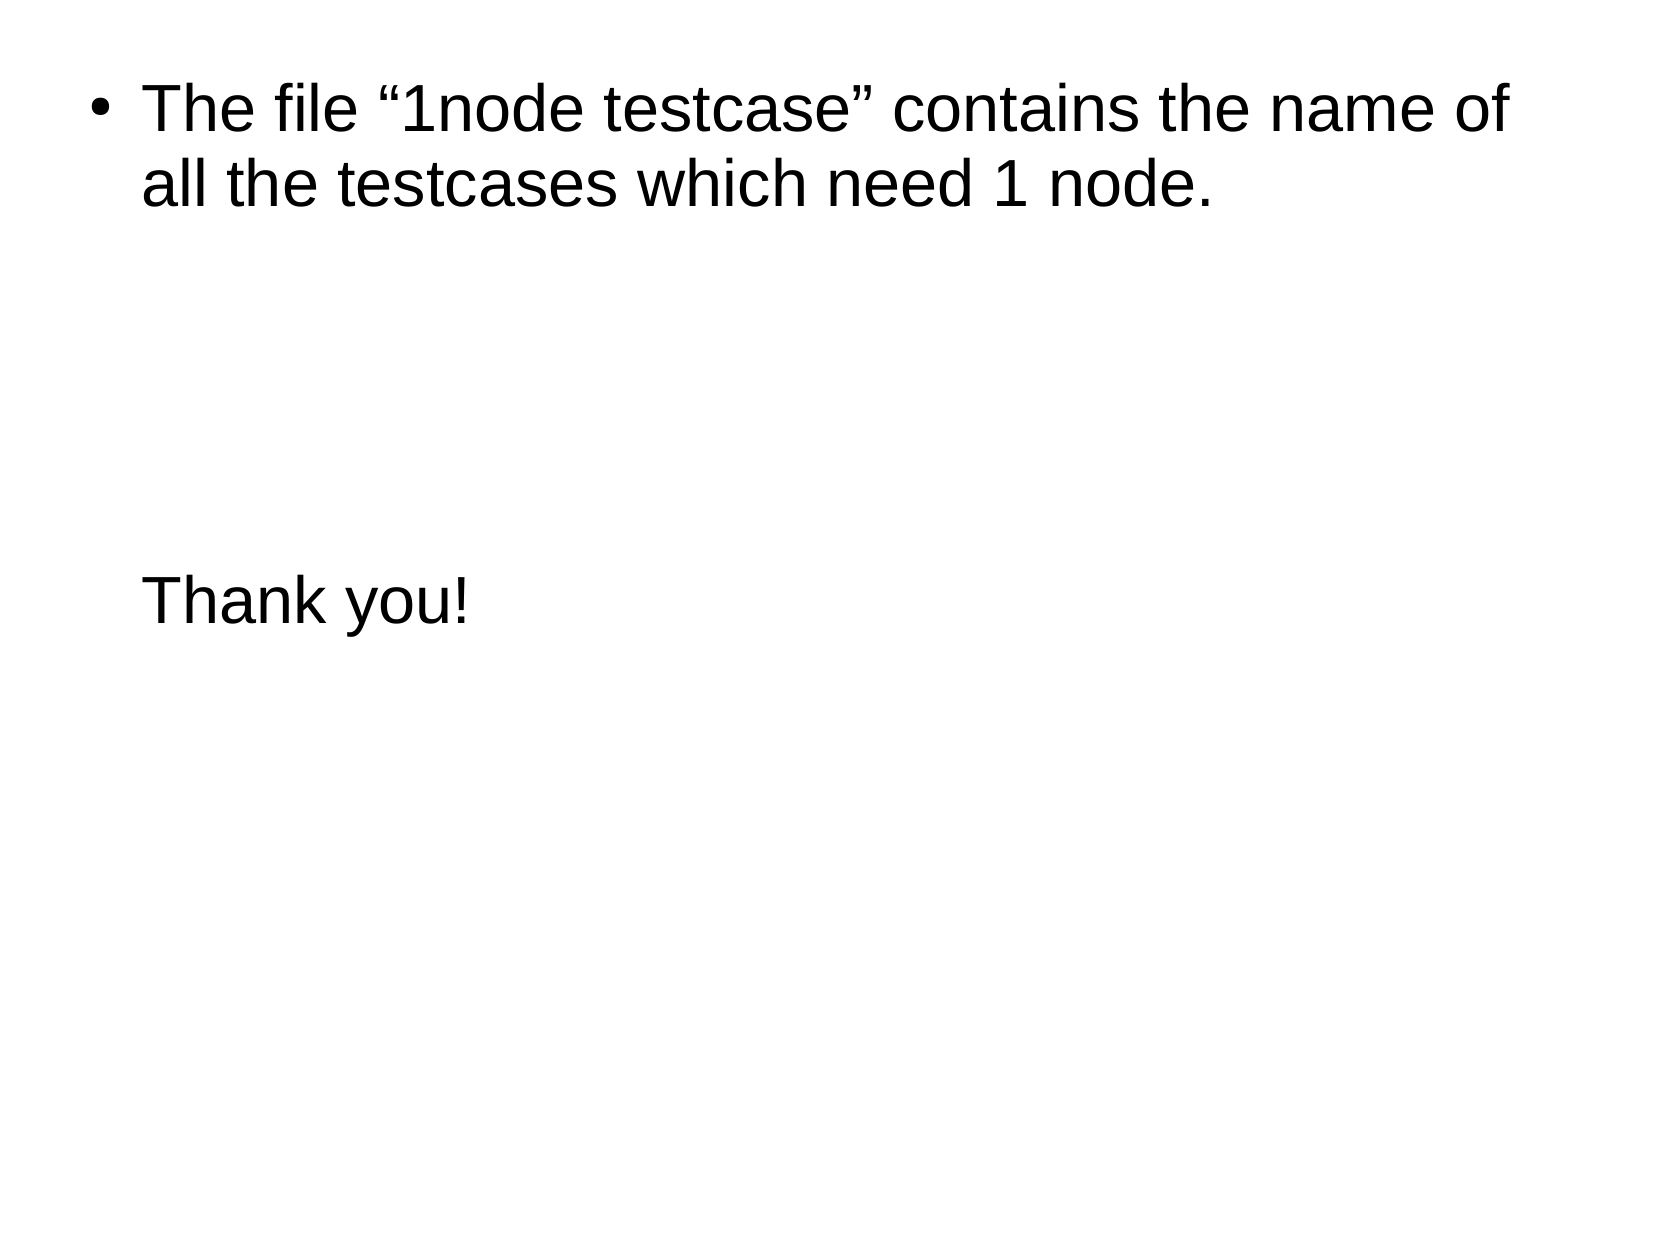

# The file “1node testcase” contains the name of all the testcases which need 1 node.
Thank you!